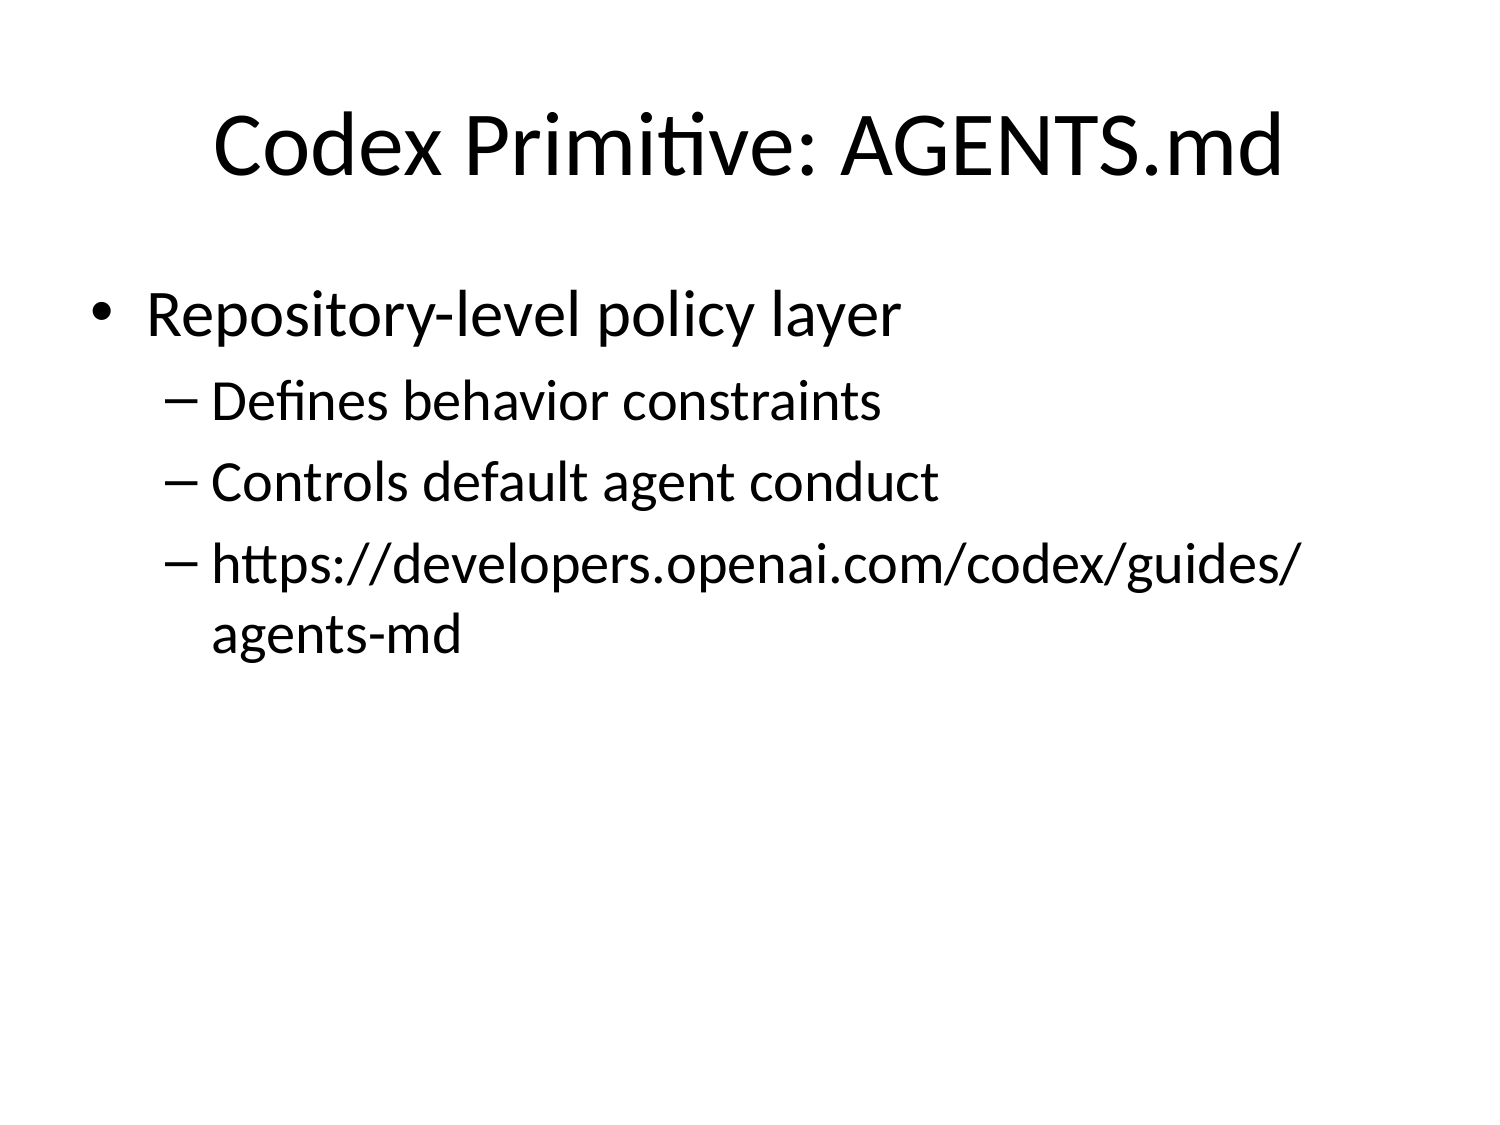

# Codex Primitive: AGENTS.md
Repository-level policy layer
Defines behavior constraints
Controls default agent conduct
https://developers.openai.com/codex/guides/agents-md